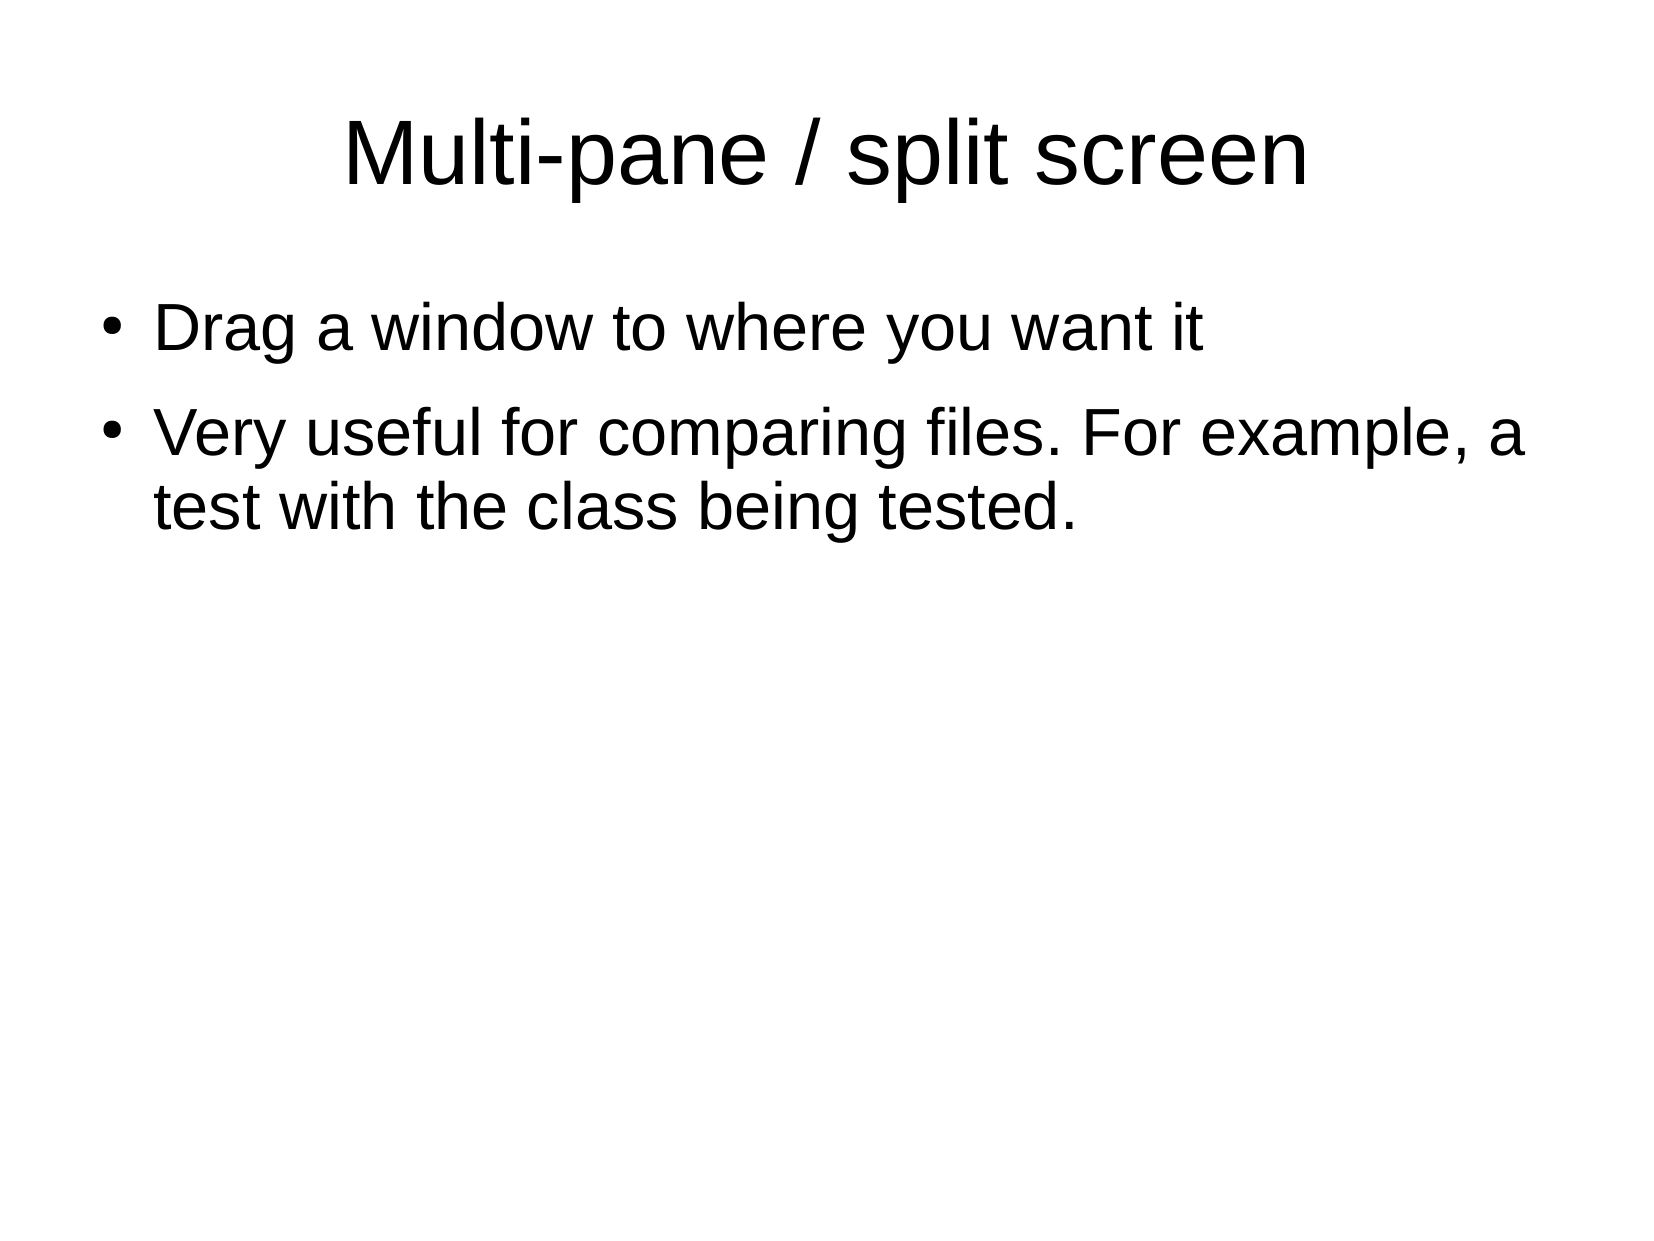

# Multi-pane / split screen
Drag a window to where you want it
Very useful for comparing files. For example, a test with the class being tested.